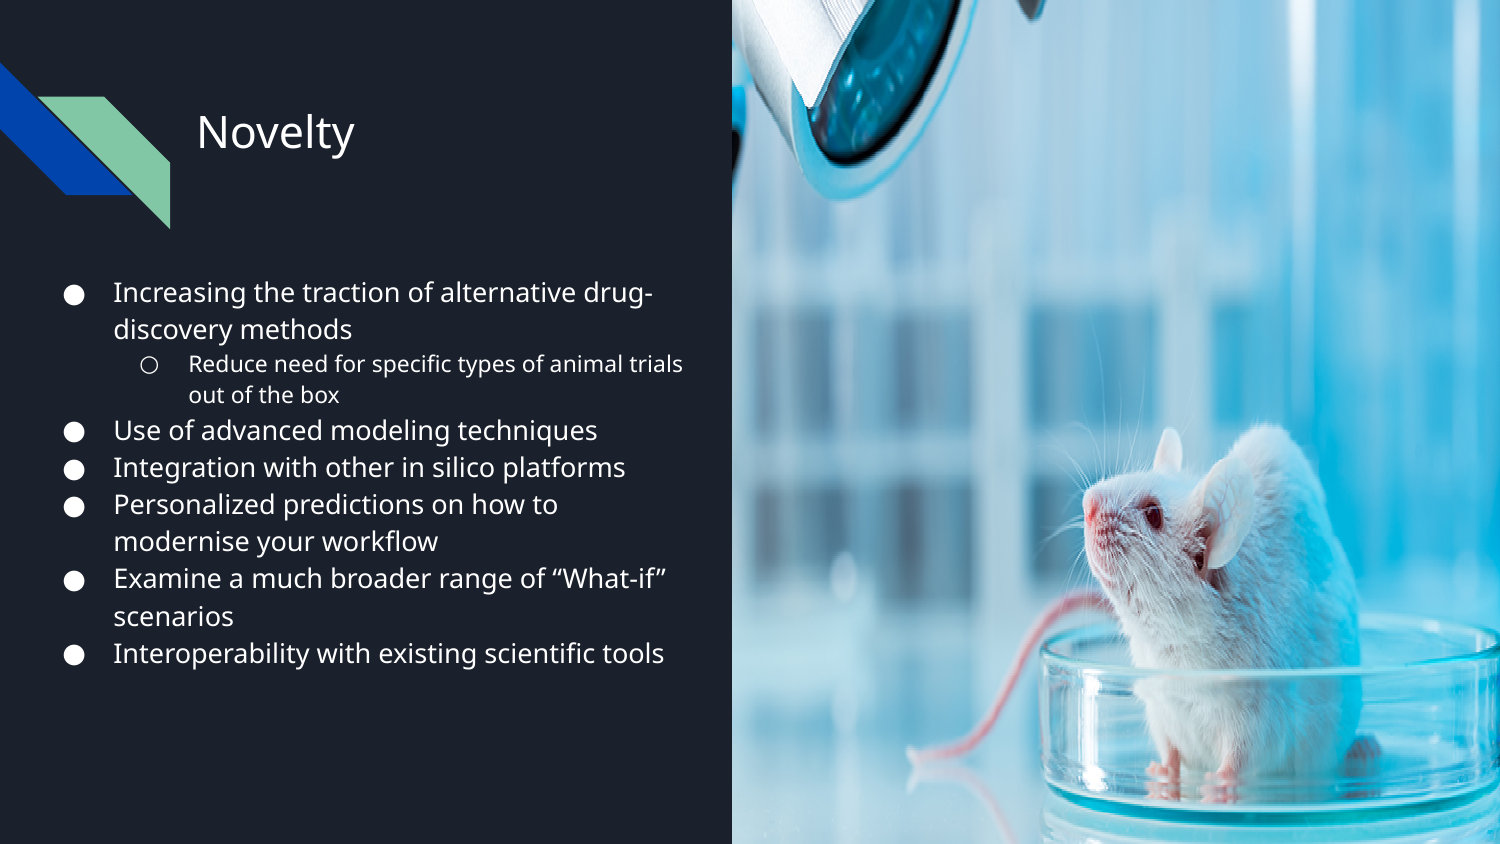

# Novelty
Increasing the traction of alternative drug-discovery methods
Reduce need for specific types of animal trials out of the box
Use of advanced modeling techniques
Integration with other in silico platforms
Personalized predictions on how to modernise your workflow
Examine a much broader range of “What-if” scenarios
Interoperability with existing scientific tools